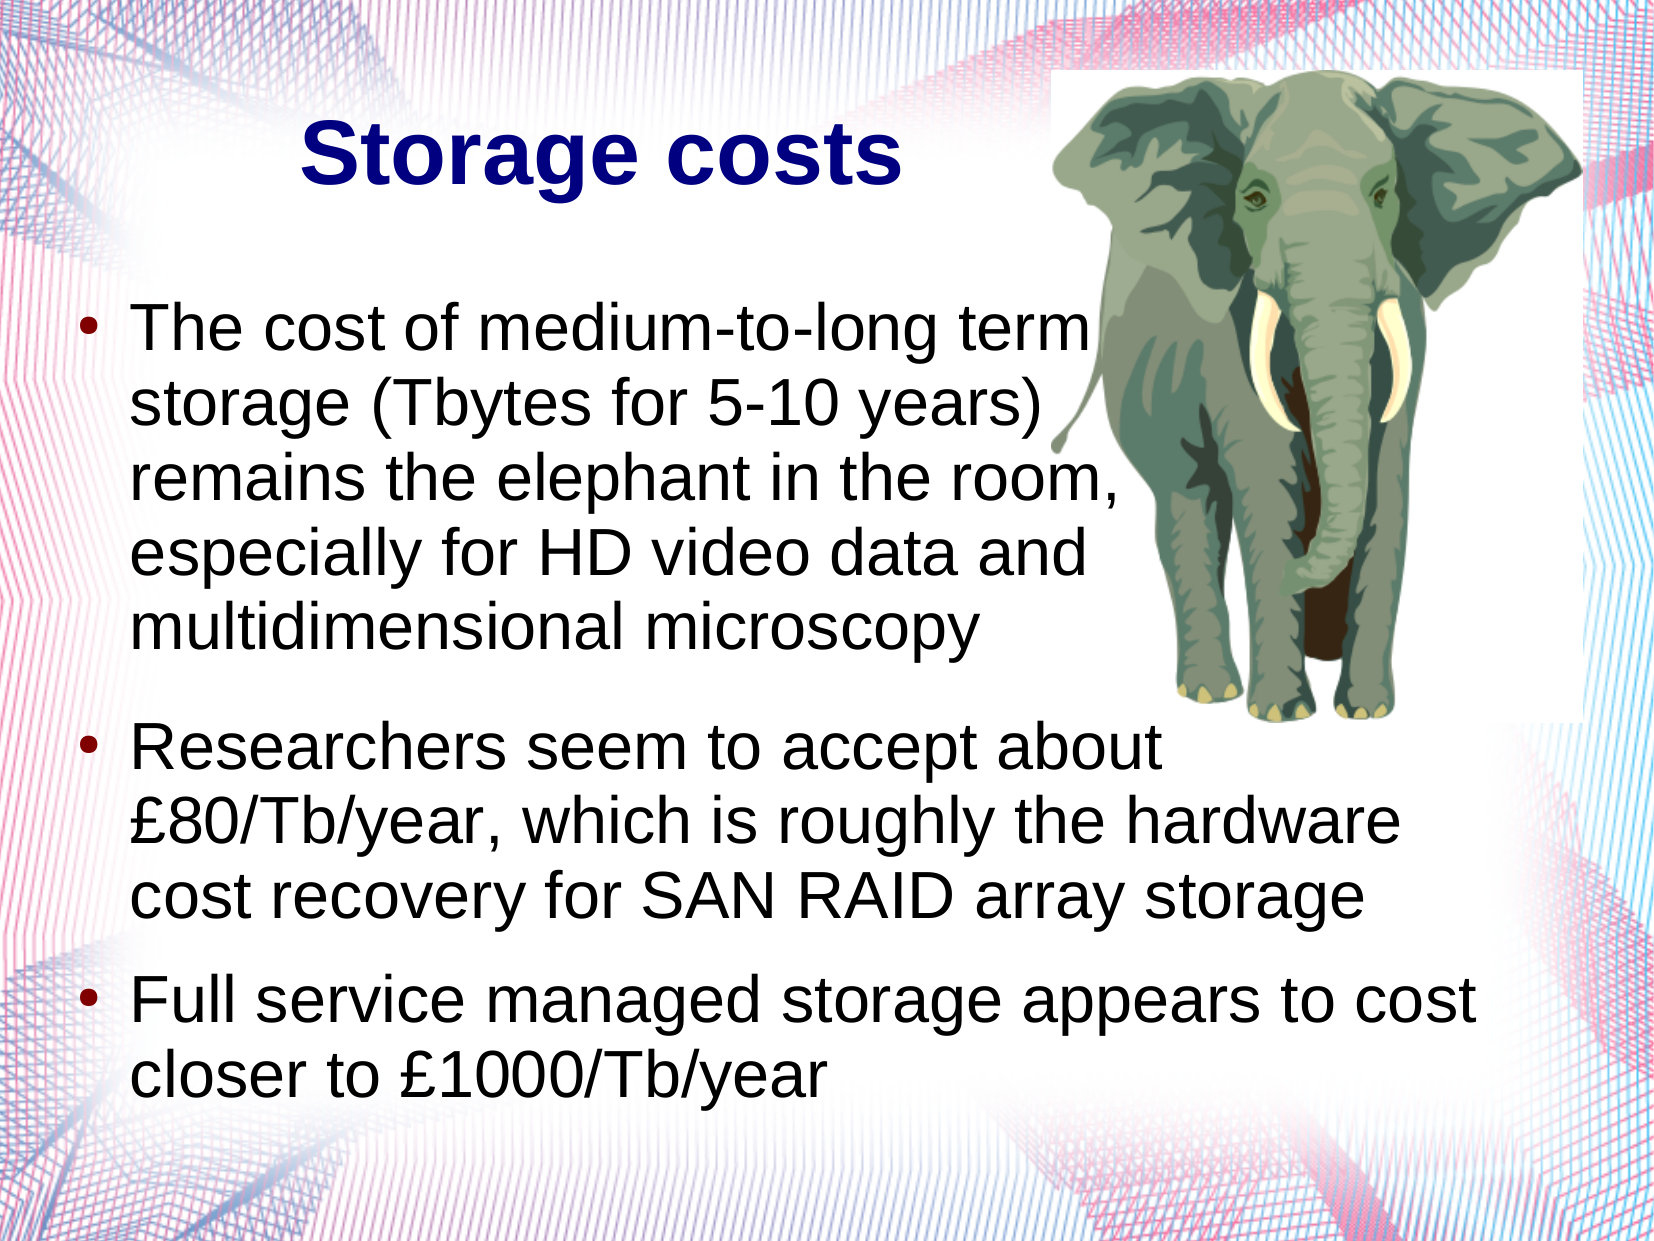

# Storage costs
The cost of medium-to-long term storage (Tbytes for 5-10 years) remains the elephant in the room, especially for HD video data and multidimensional microscopy
Researchers seem to accept about £80/Tb/year, which is roughly the hardware cost recovery for SAN RAID array storage
Full service managed storage appears to cost closer to £1000/Tb/year